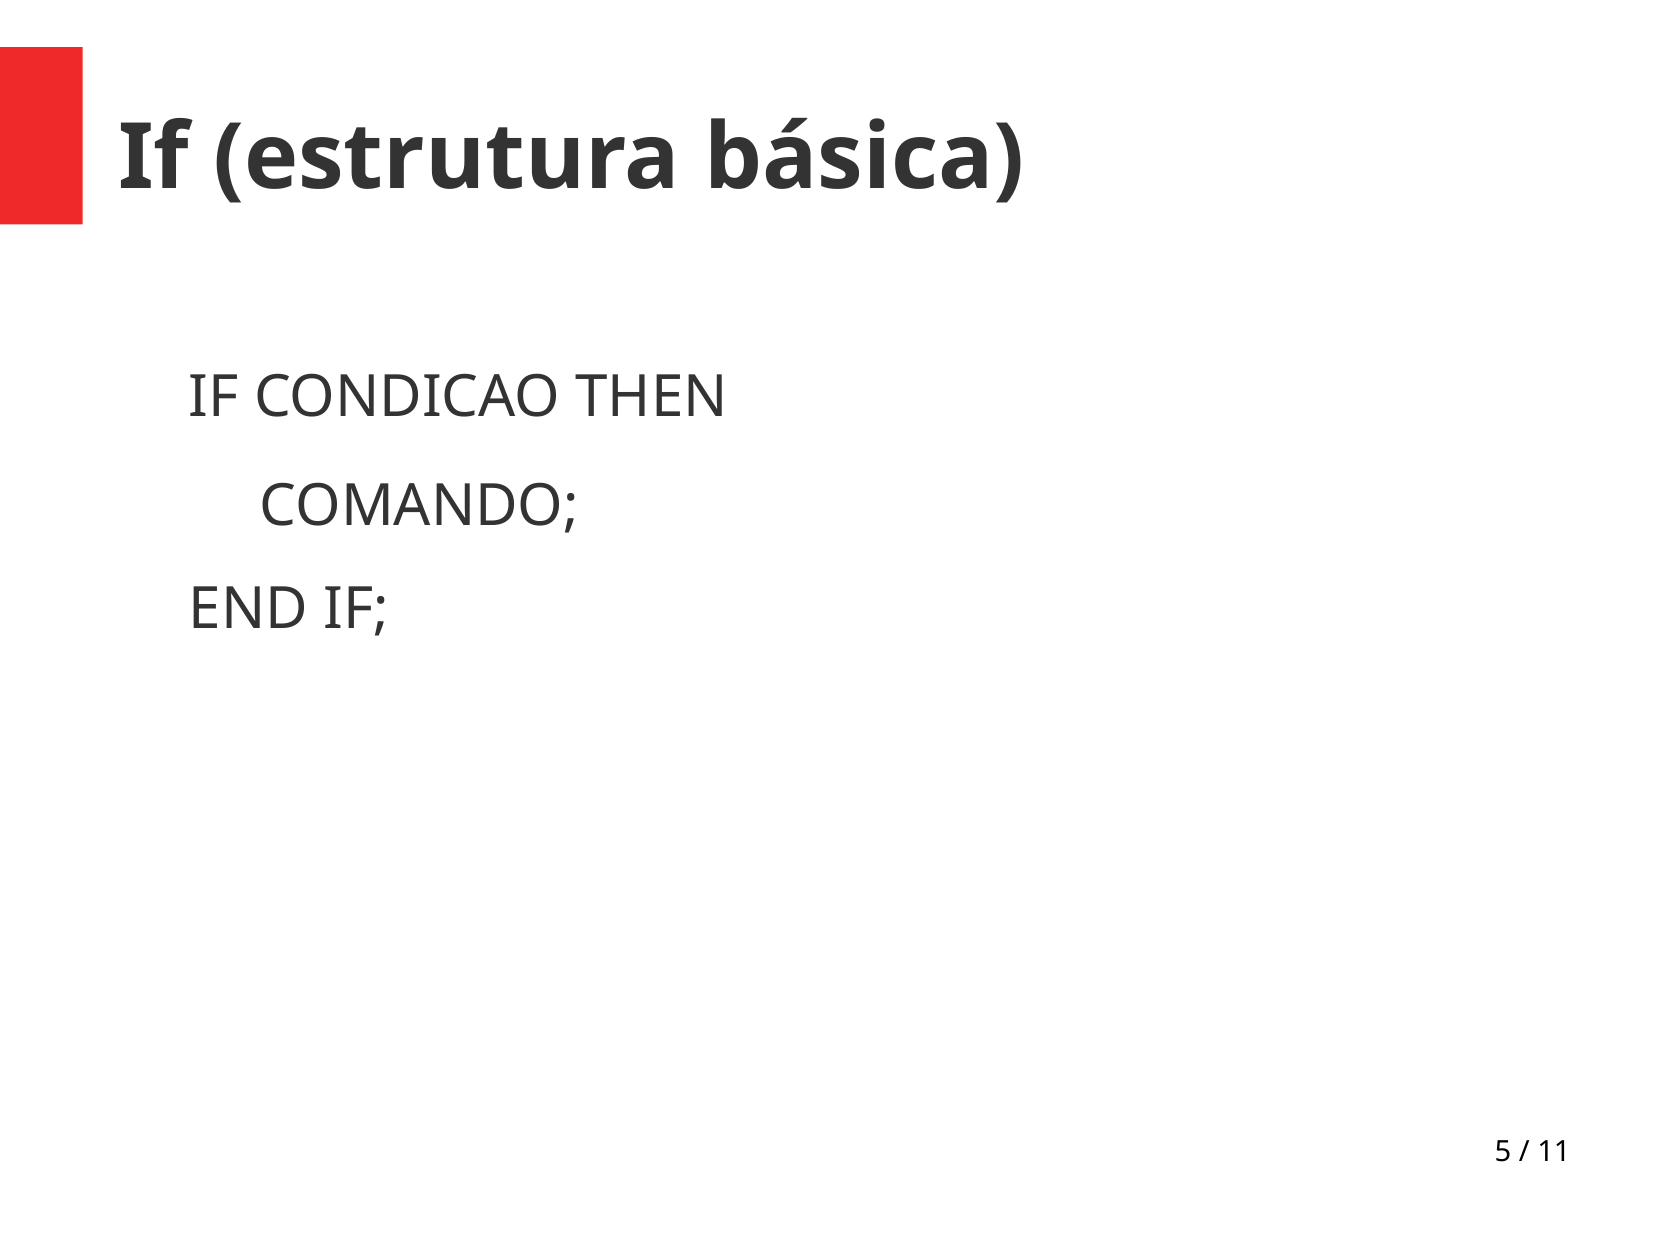

# If (estrutura básica)
IF CONDICAO THEN
COMANDO;
END IF;
5